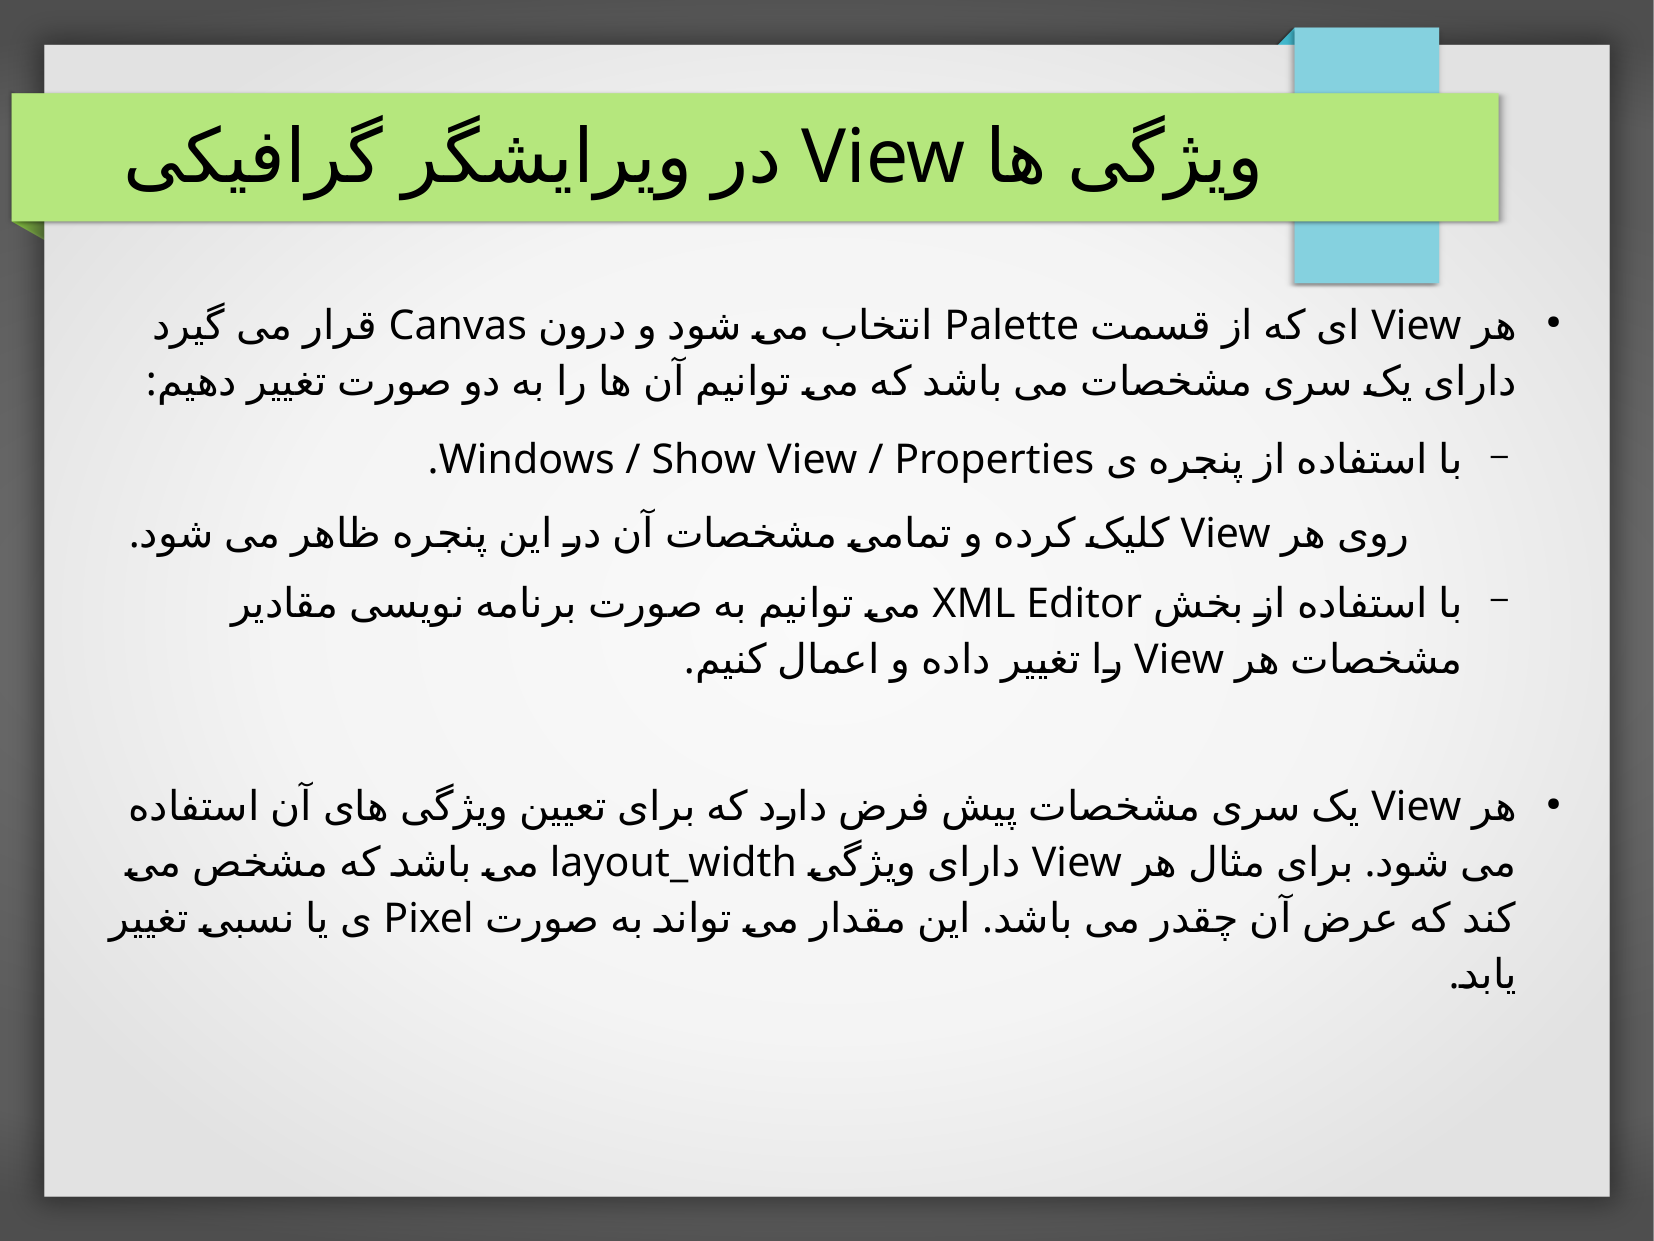

# ويژگی ها View در ویرایشگر گرافیکی
هر View ای که از قسمت Palette انتخاب می شود و درون Canvas قرار می گیرد دارای یک سری مشخصات می باشد که می توانیم آن ها را به دو صورت تغییر دهیم:
با استفاده از پنجره ی Windows / Show View / Properties.
روی هر View کلیک کرده و تمامی مشخصات آن در این پنجره ظاهر می شود.
با استفاده از بخش XML Editor می توانیم به صورت برنامه نویسی مقادیر مشخصات هر View را تغییر داده و اعمال کنیم.
هر View یک سری مشخصات پیش فرض دارد که برای تعیین ویژگی های آن استفاده می شود. برای مثال هر View دارای ویژگی layout_width می باشد که مشخص می کند که عرض آن چقدر می باشد. این مقدار می تواند به صورت Pixel ی یا نسبی تغییر یابد.